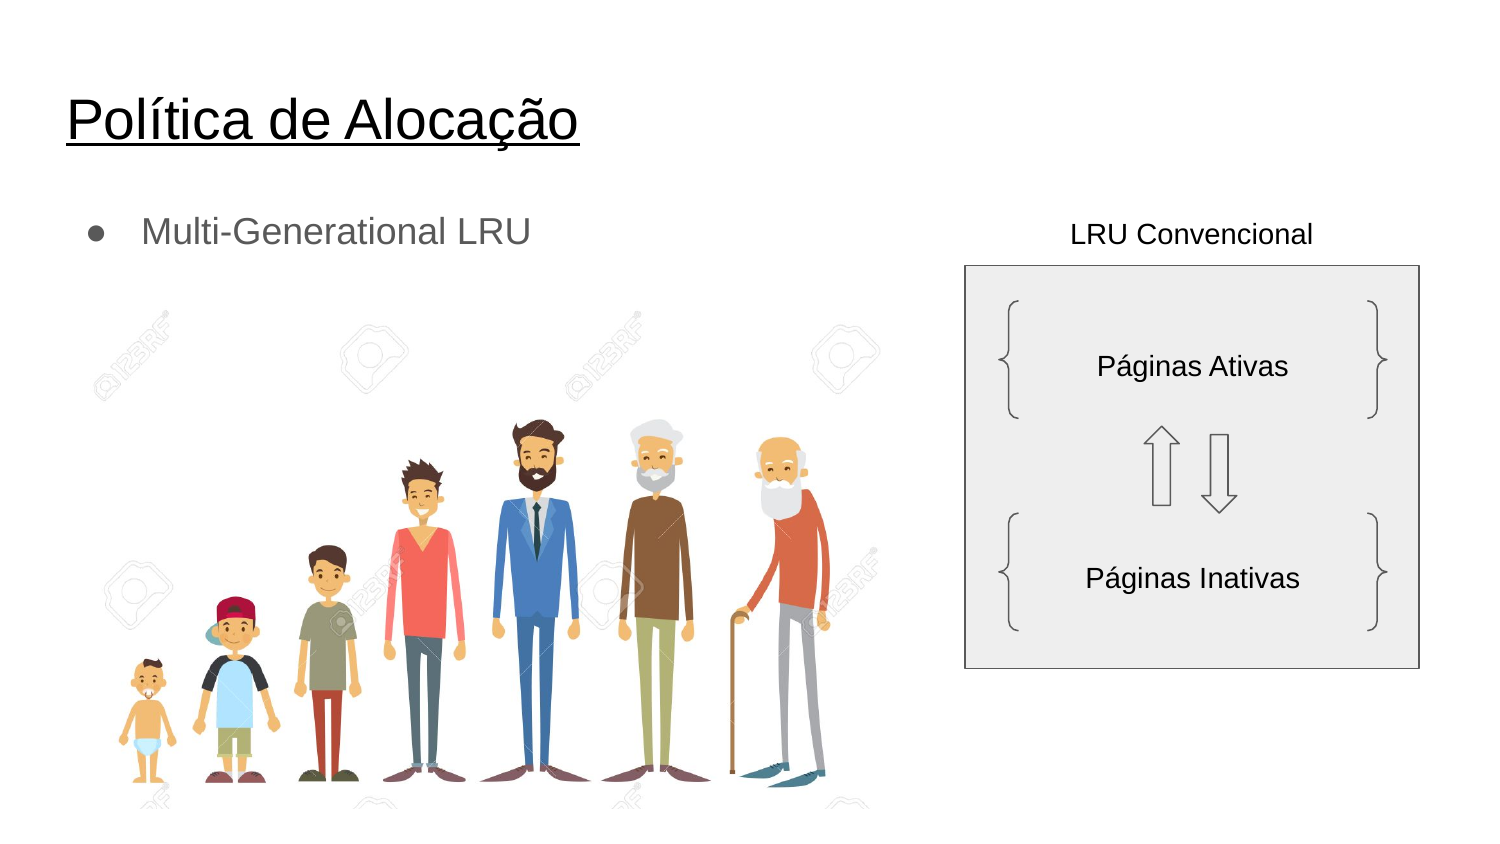

# Política de Alocação
Multi-Generational LRU
LRU Convencional
Páginas Ativas
Páginas Inativas